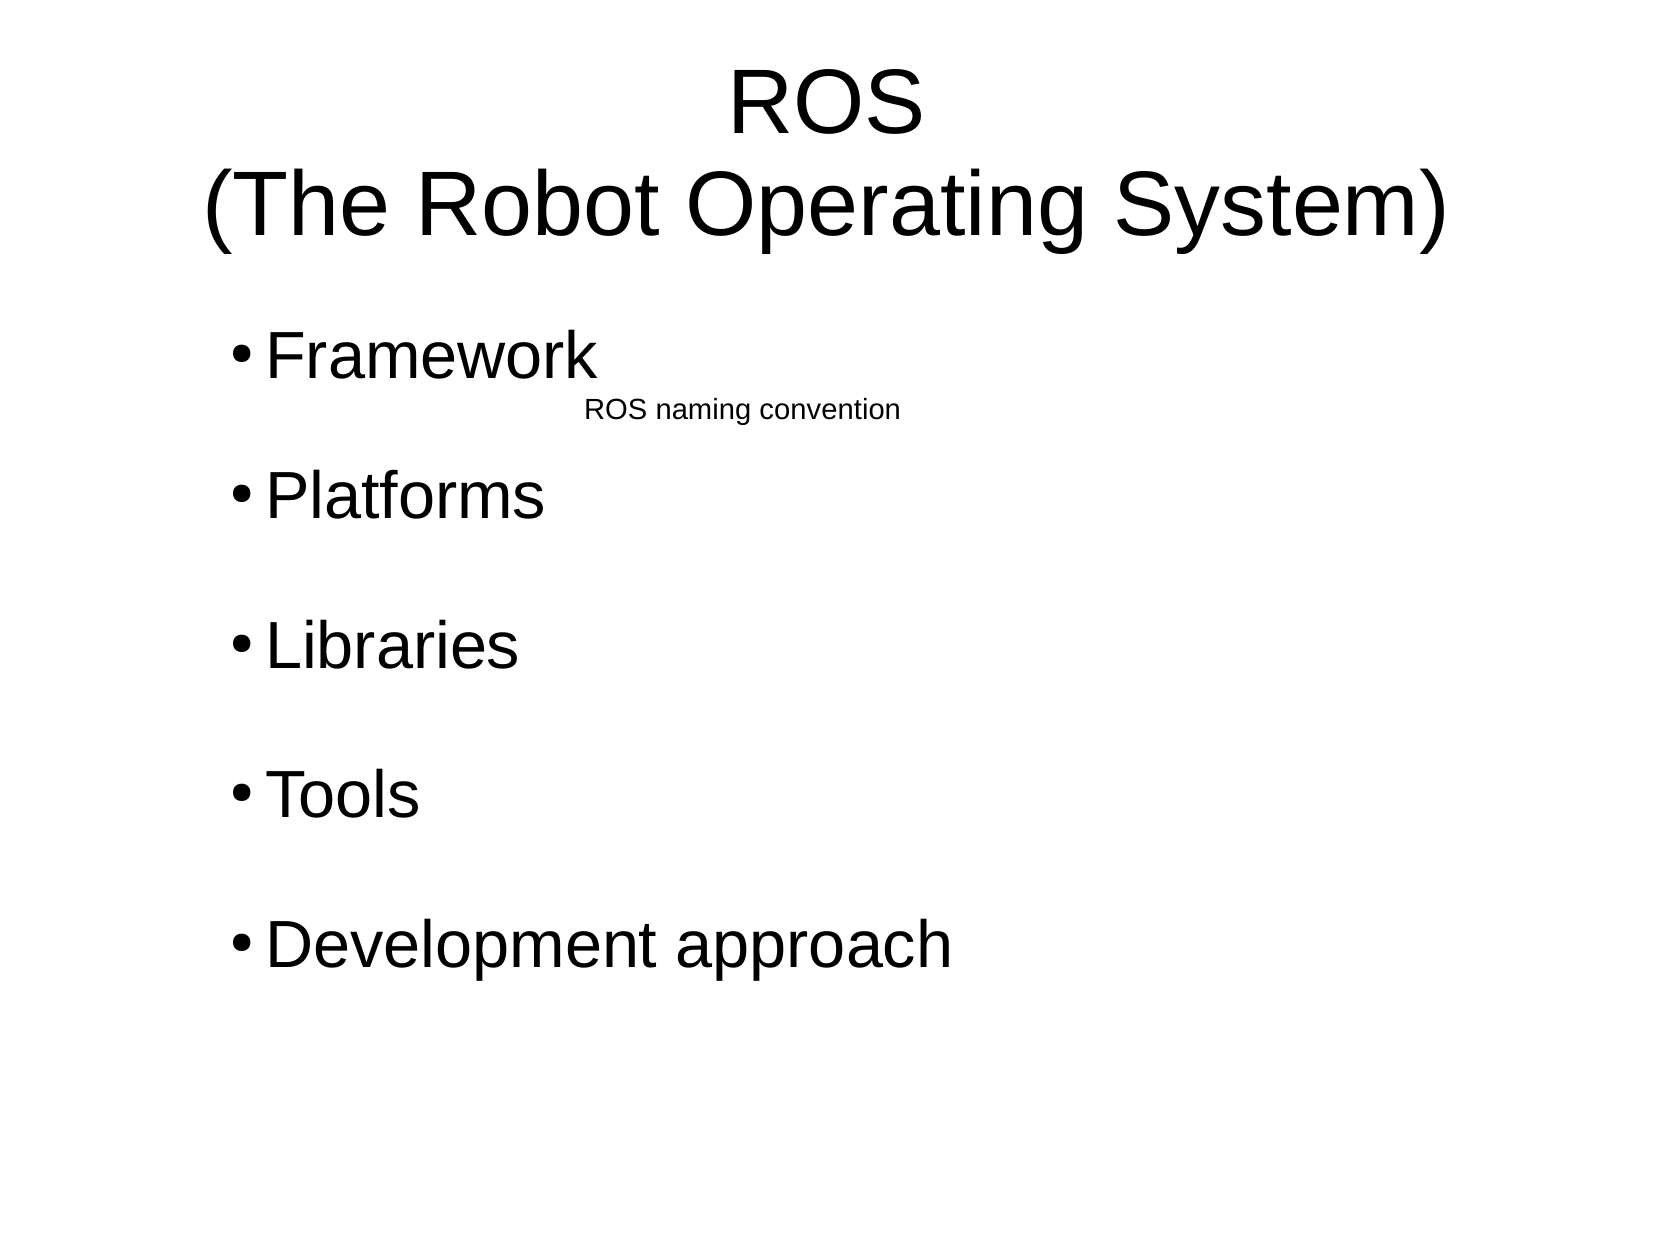

# ROS (The Robot Operating System)
Framework
ROS naming convention
Platforms
Libraries
Tools
Development approach